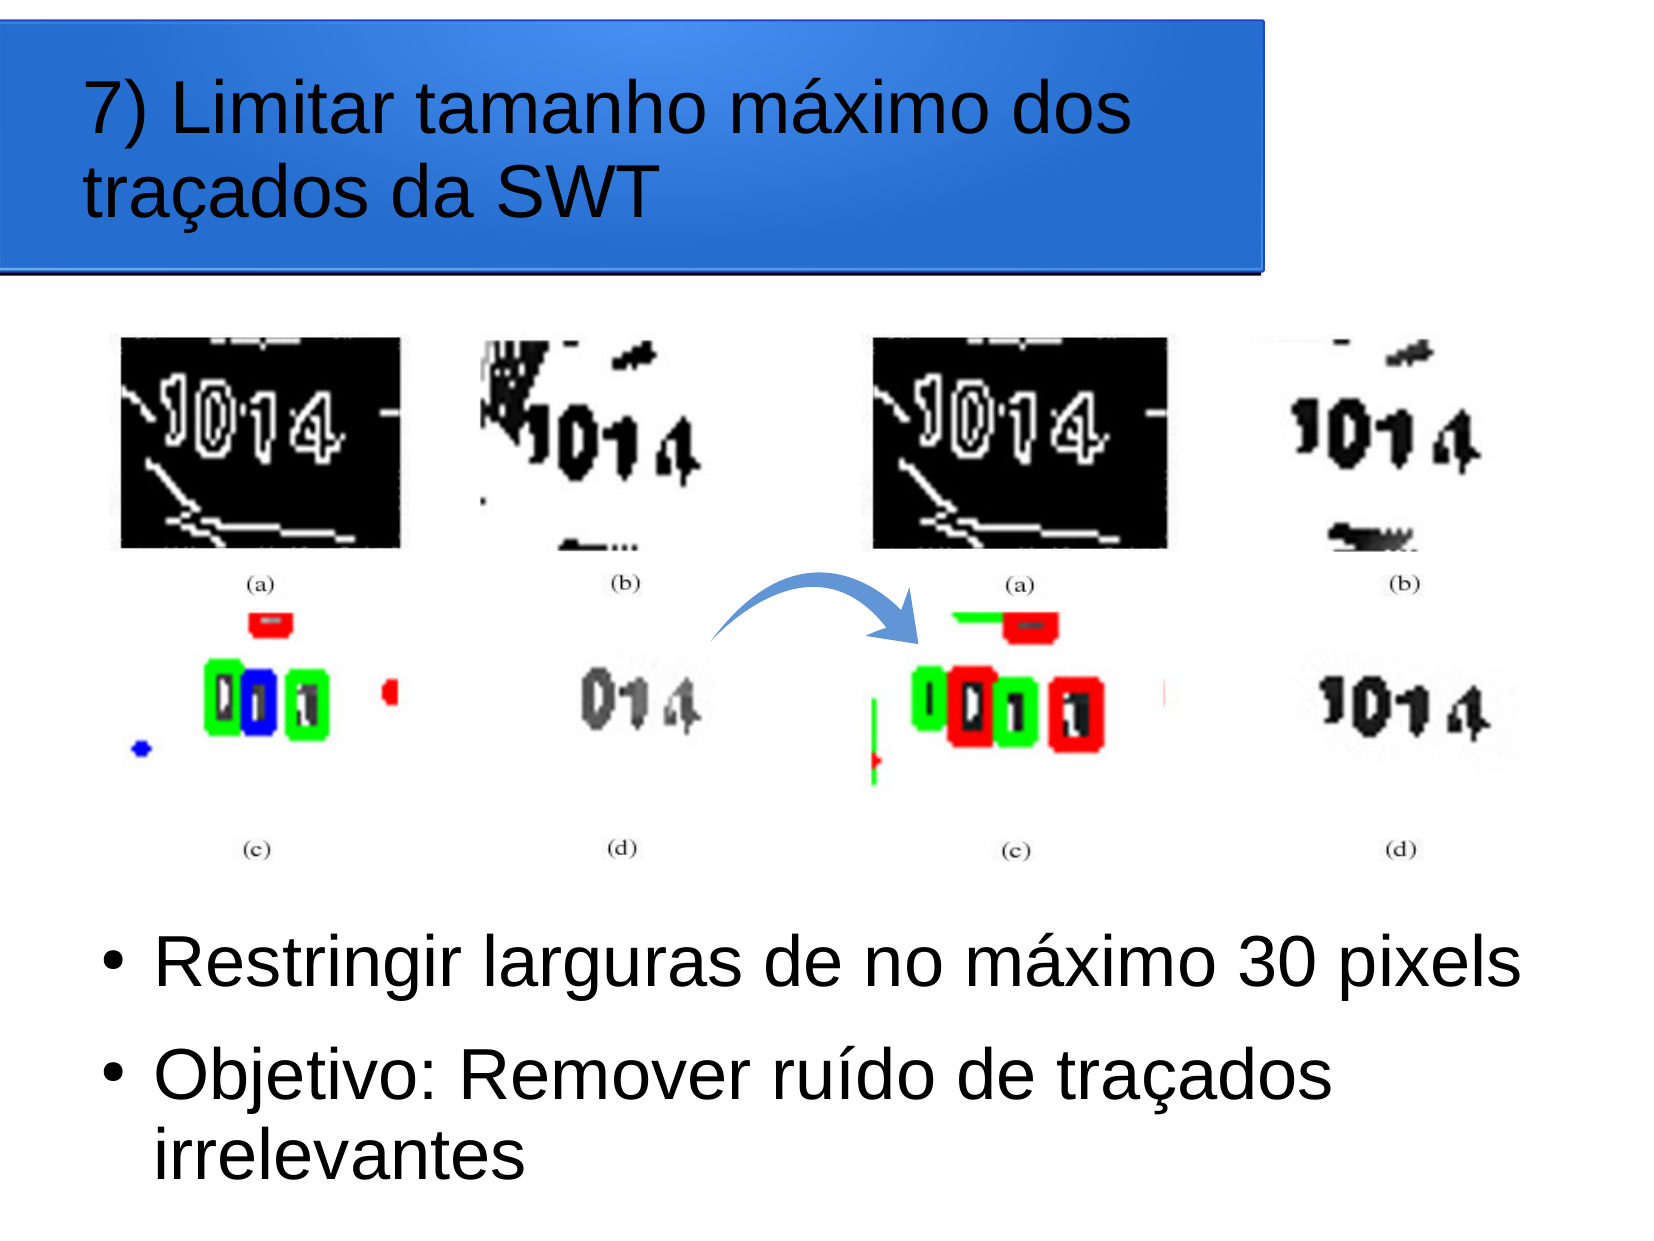

# 7) Limitar tamanho máximo dos traçados da SWT
Restringir larguras de no máximo 30 pixels
Objetivo: Remover ruído de traçados irrelevantes